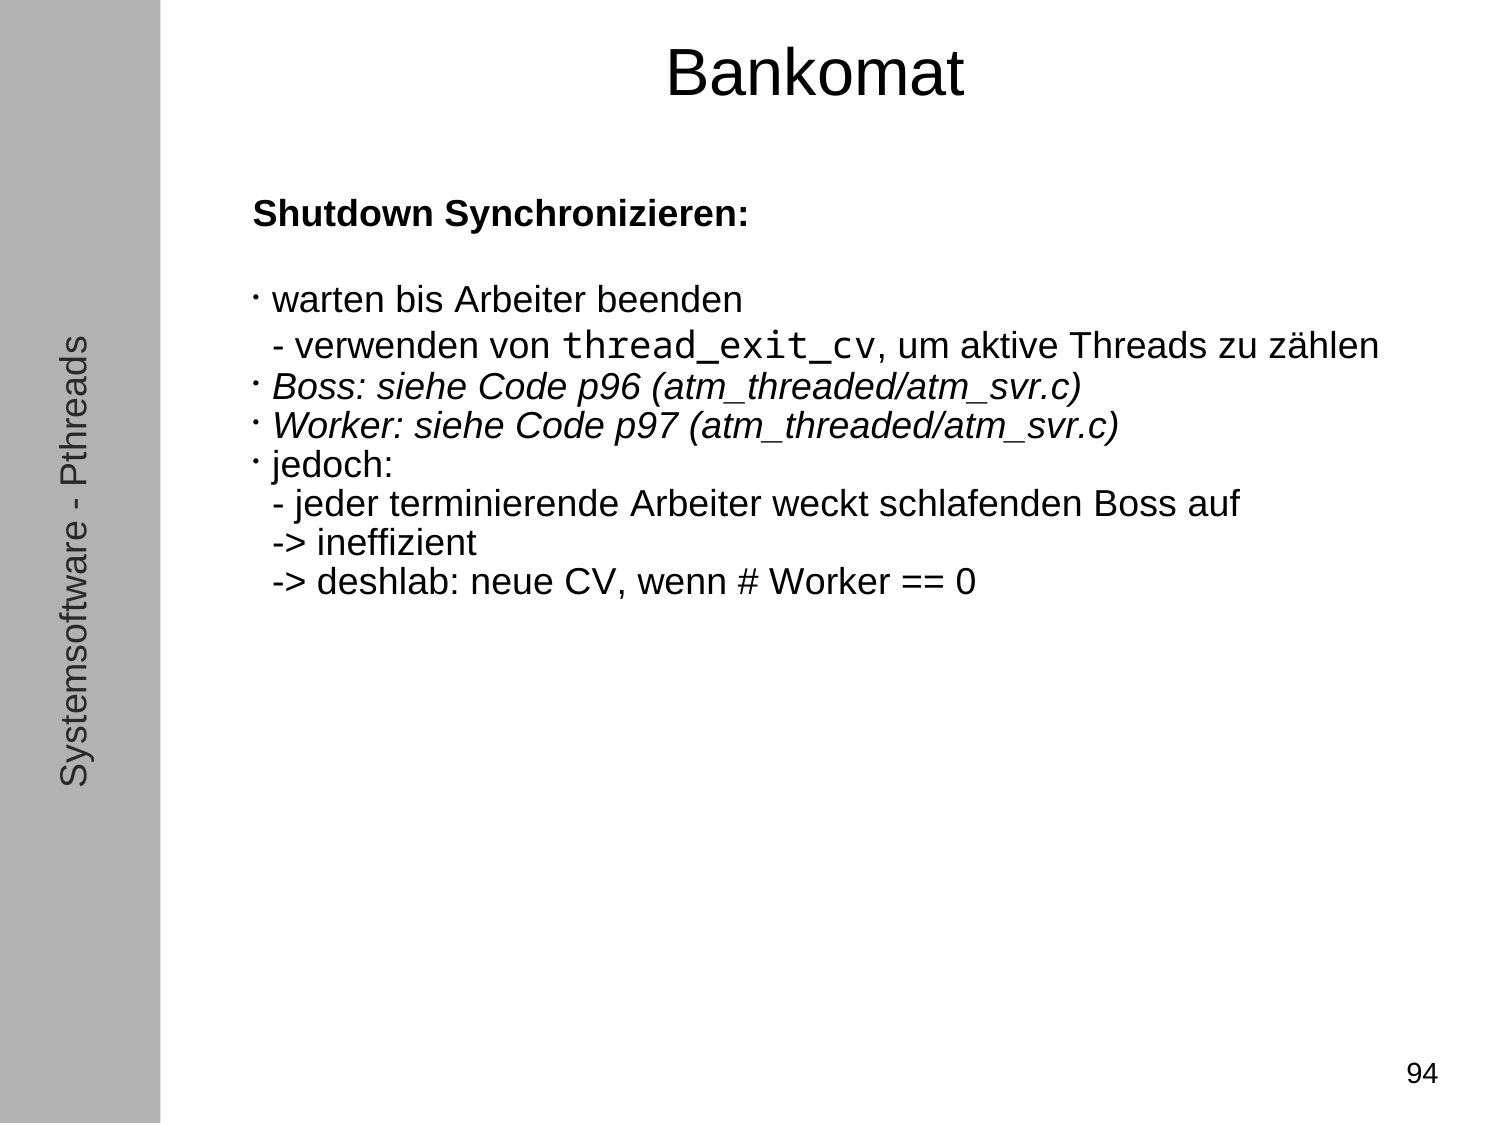

Bankomat
Shutdown Synchronizieren:
warten bis Arbeiter beenden
- verwenden von thread_exit_cv, um aktive Threads zu zählen
Boss: siehe Code p96 (atm_threaded/atm_svr.c)
Worker: siehe Code p97 (atm_threaded/atm_svr.c)
jedoch:
- jeder terminierende Arbeiter weckt schlafenden Boss auf
-> ineffizient
-> deshlab: neue CV, wenn # Worker == 0
Systemsoftware - Pthreads